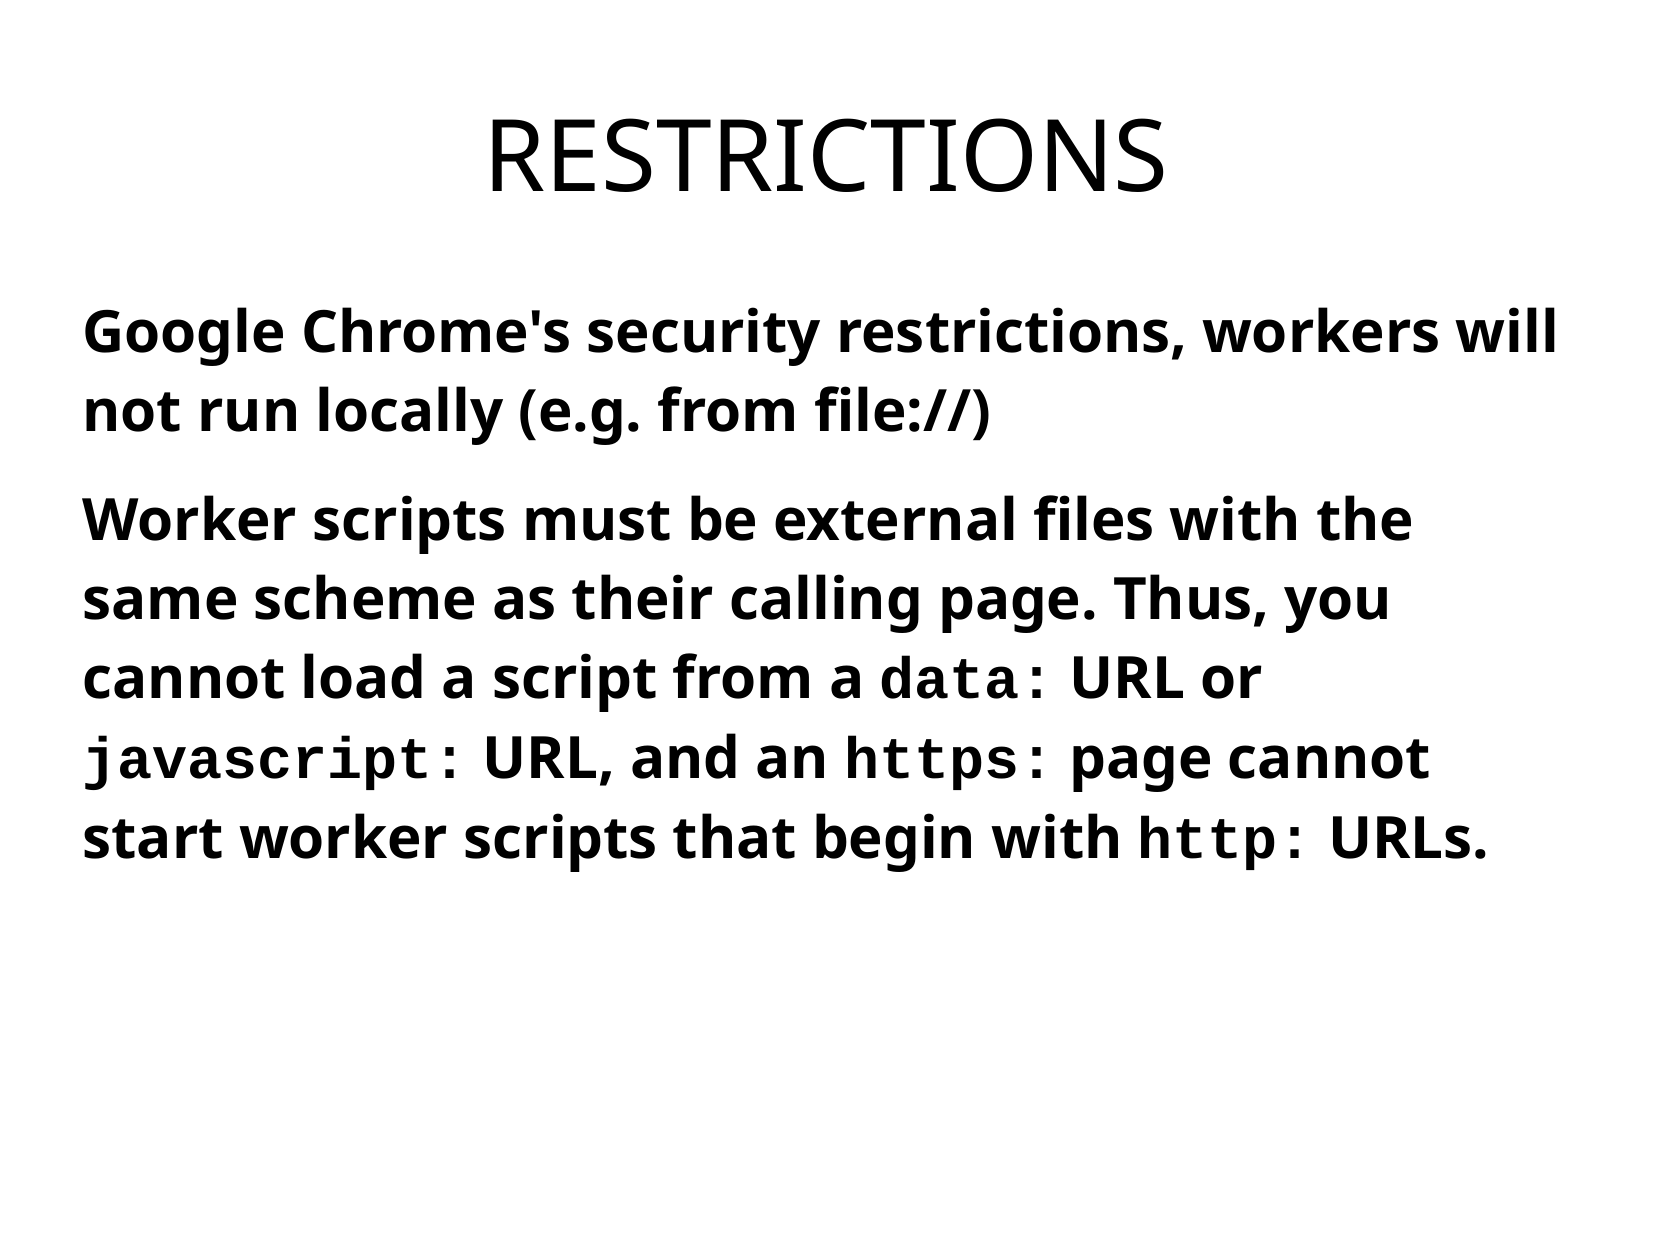

# RESTRICTIONS
Google Chrome's security restrictions, workers will not run locally (e.g. from file://)
Worker scripts must be external files with the same scheme as their calling page. Thus, you cannot load a script from a data: URL or javascript: URL, and an https: page cannot start worker scripts that begin with http: URLs.